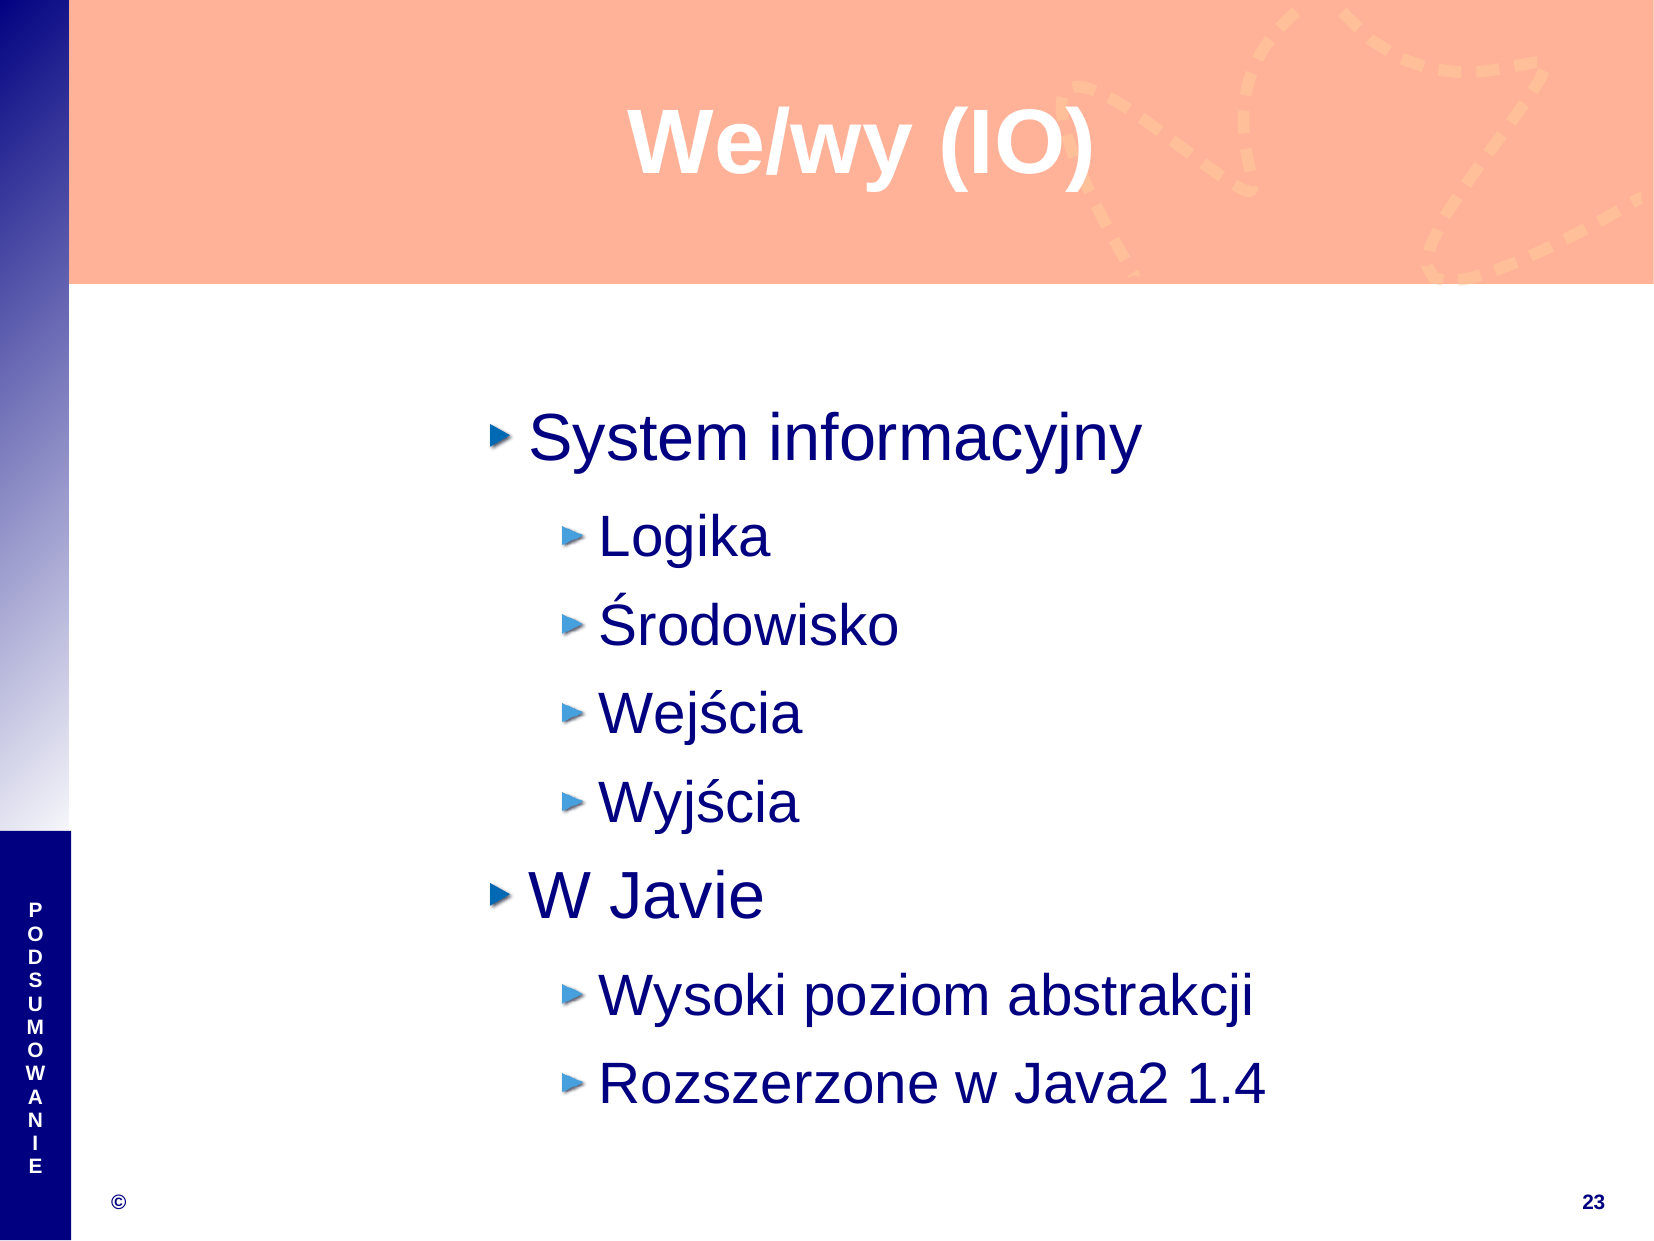

We/wy (IO)
# System informacyjny
Logika
Środowisko
Wejścia
Wyjścia
W Javie
Wysoki poziom abstrakcji
Rozszerzone w Java2 1.4
P
O
D
S
U
M
O
W
A
N
I
E